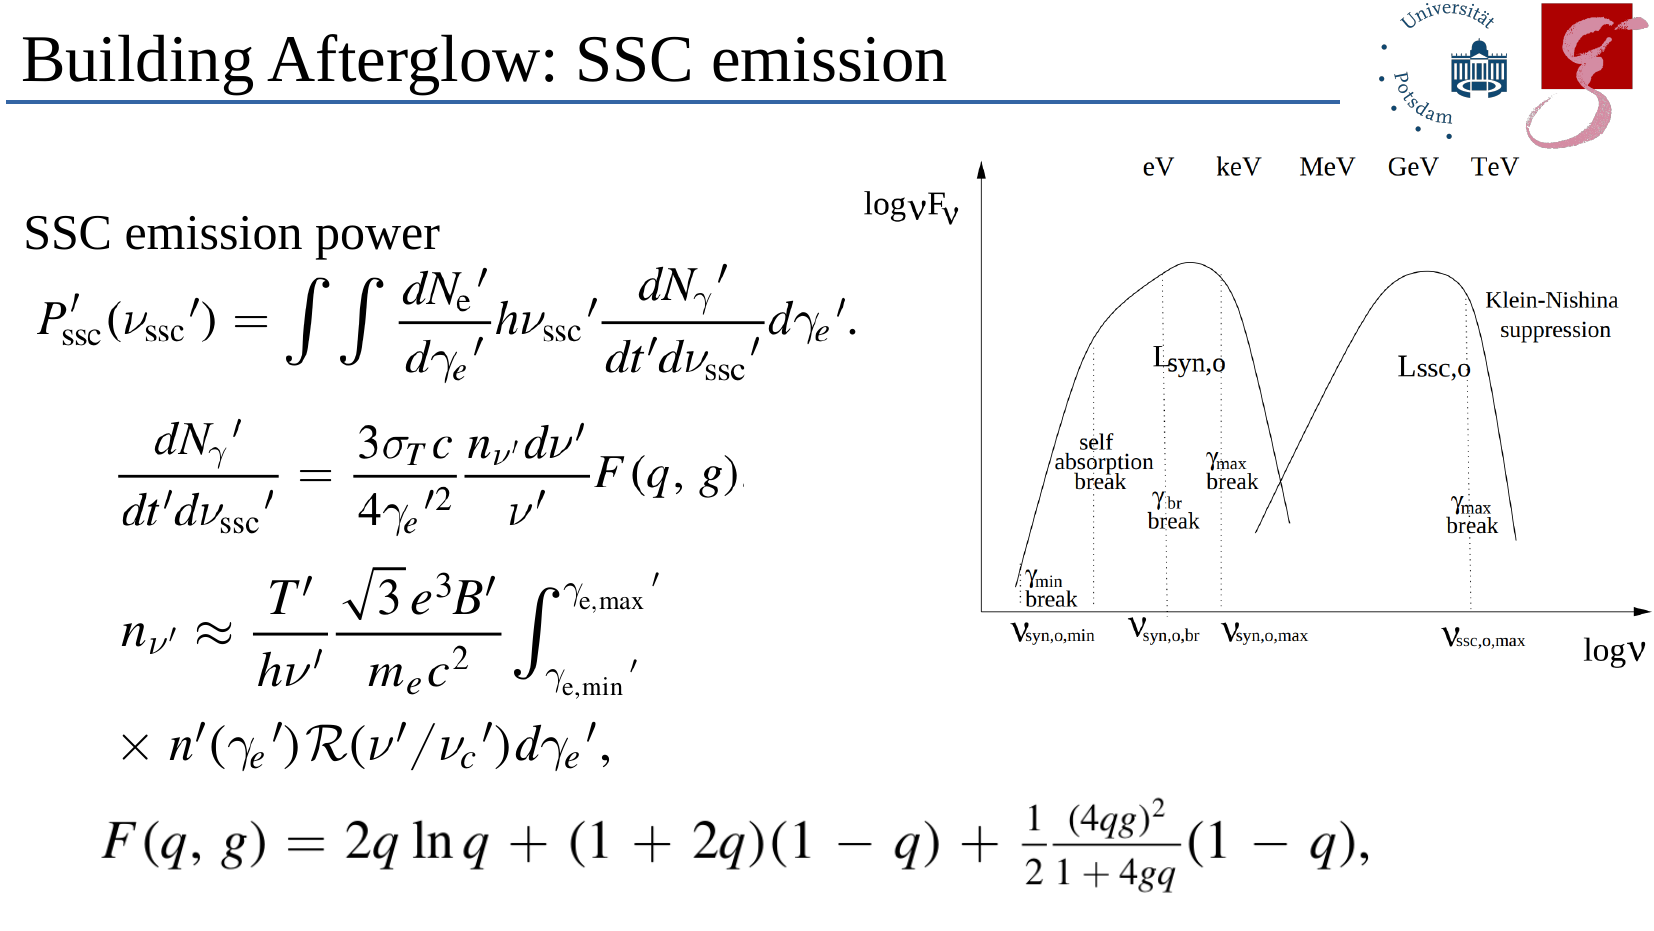

# Building Afterglow: SSC emission
SSC emission power